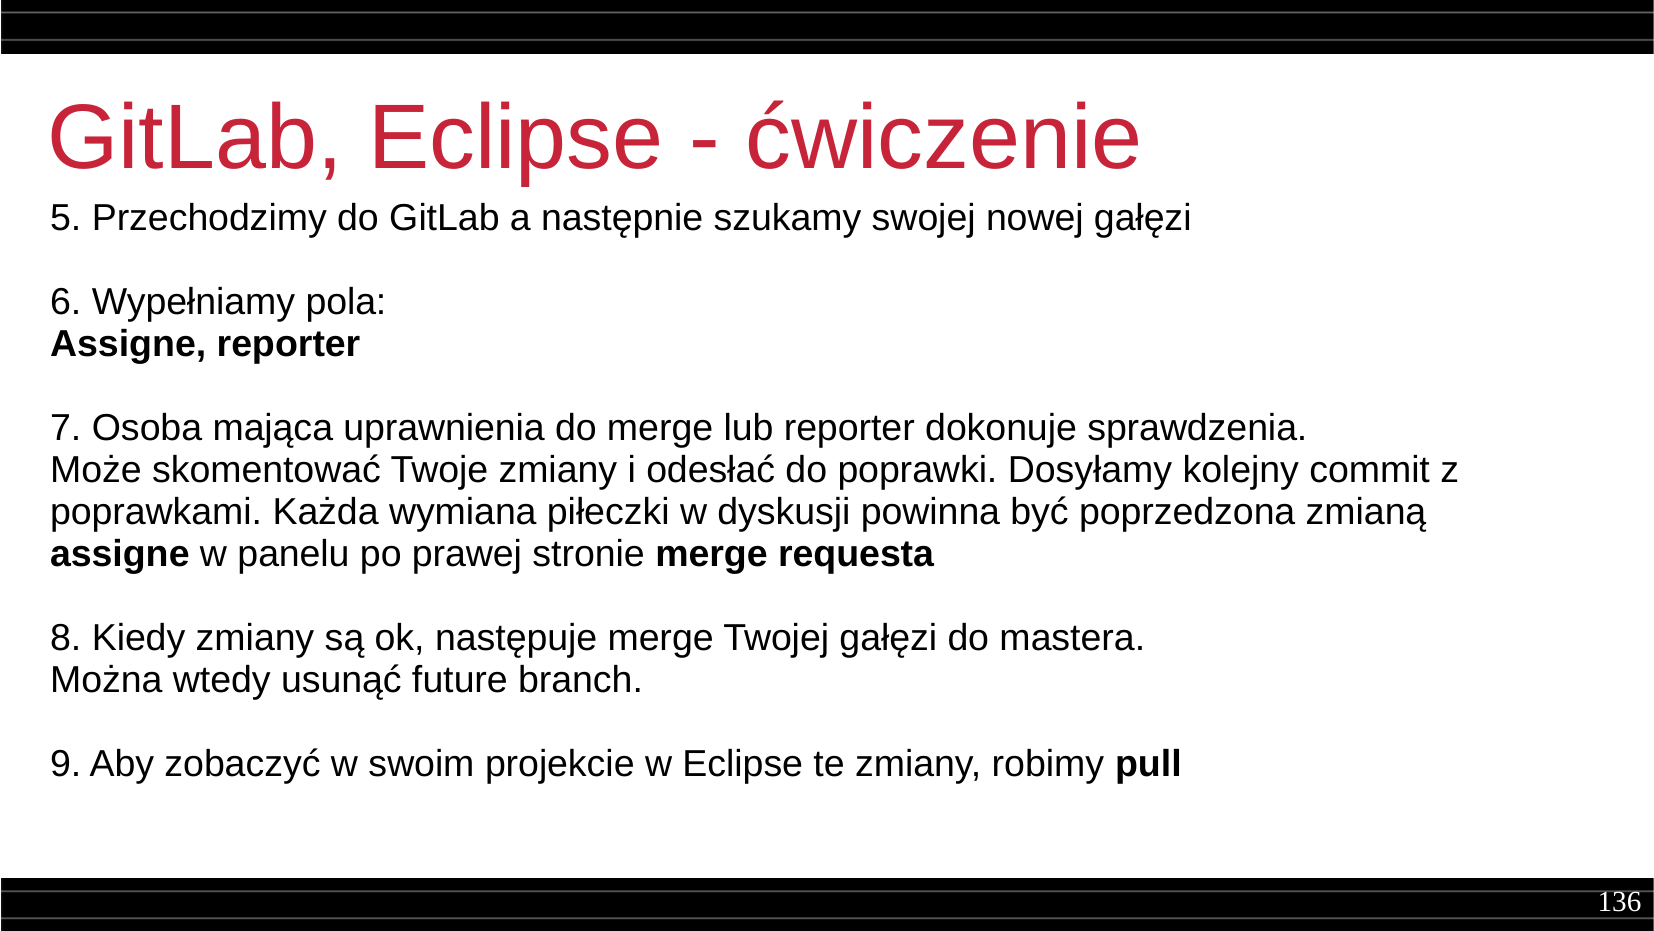

# GitLab, Eclipse - ćwiczenie
5. Przechodzimy do GitLab a następnie szukamy swojej nowej gałęzi
6. Wypełniamy pola:
Assigne, reporter
7. Osoba mająca uprawnienia do merge lub reporter dokonuje sprawdzenia.
Może skomentować Twoje zmiany i odesłać do poprawki. Dosyłamy kolejny commit z poprawkami. Każda wymiana piłeczki w dyskusji powinna być poprzedzona zmianą assigne w panelu po prawej stronie merge requesta
8. Kiedy zmiany są ok, następuje merge Twojej gałęzi do mastera.
Można wtedy usunąć future branch.
9. Aby zobaczyć w swoim projekcie w Eclipse te zmiany, robimy pull